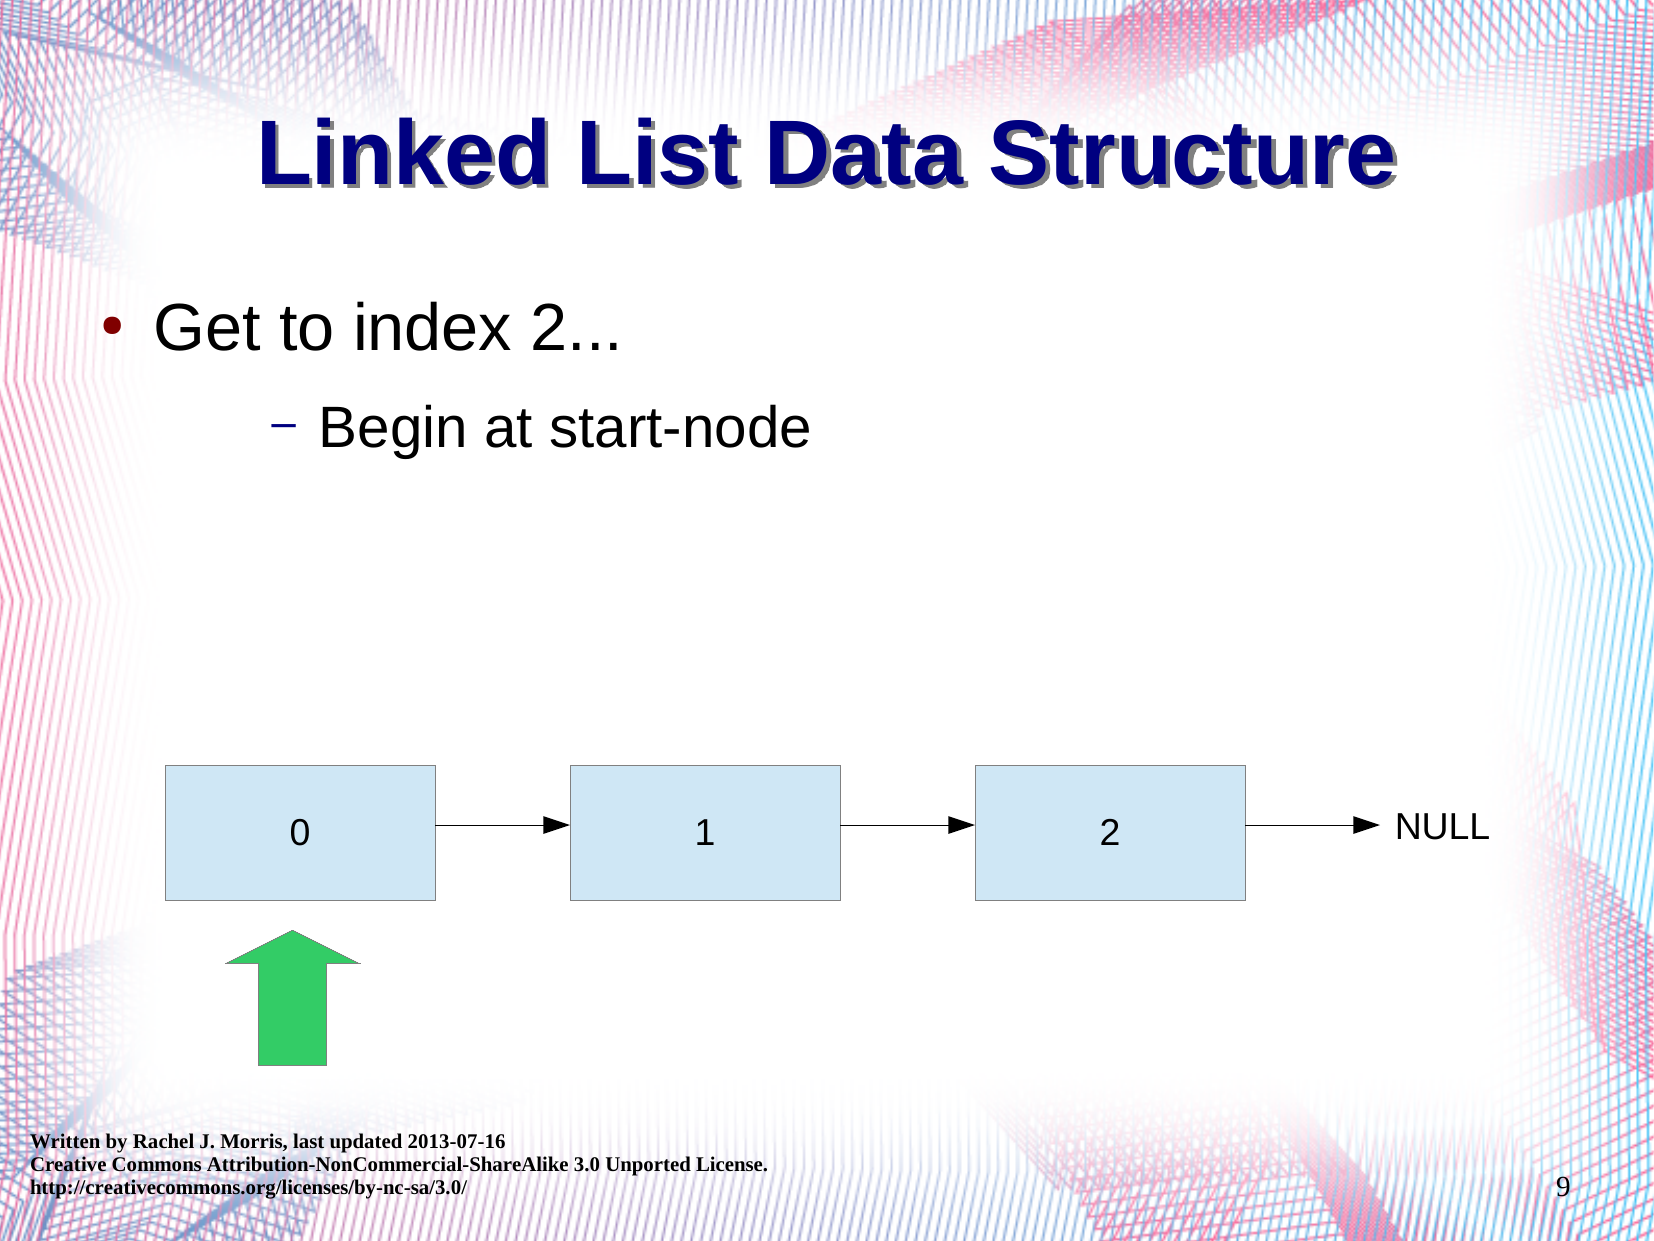

# Linked List Data Structure
Get to index 2...
Begin at start-node
0
1
2
NULL
9